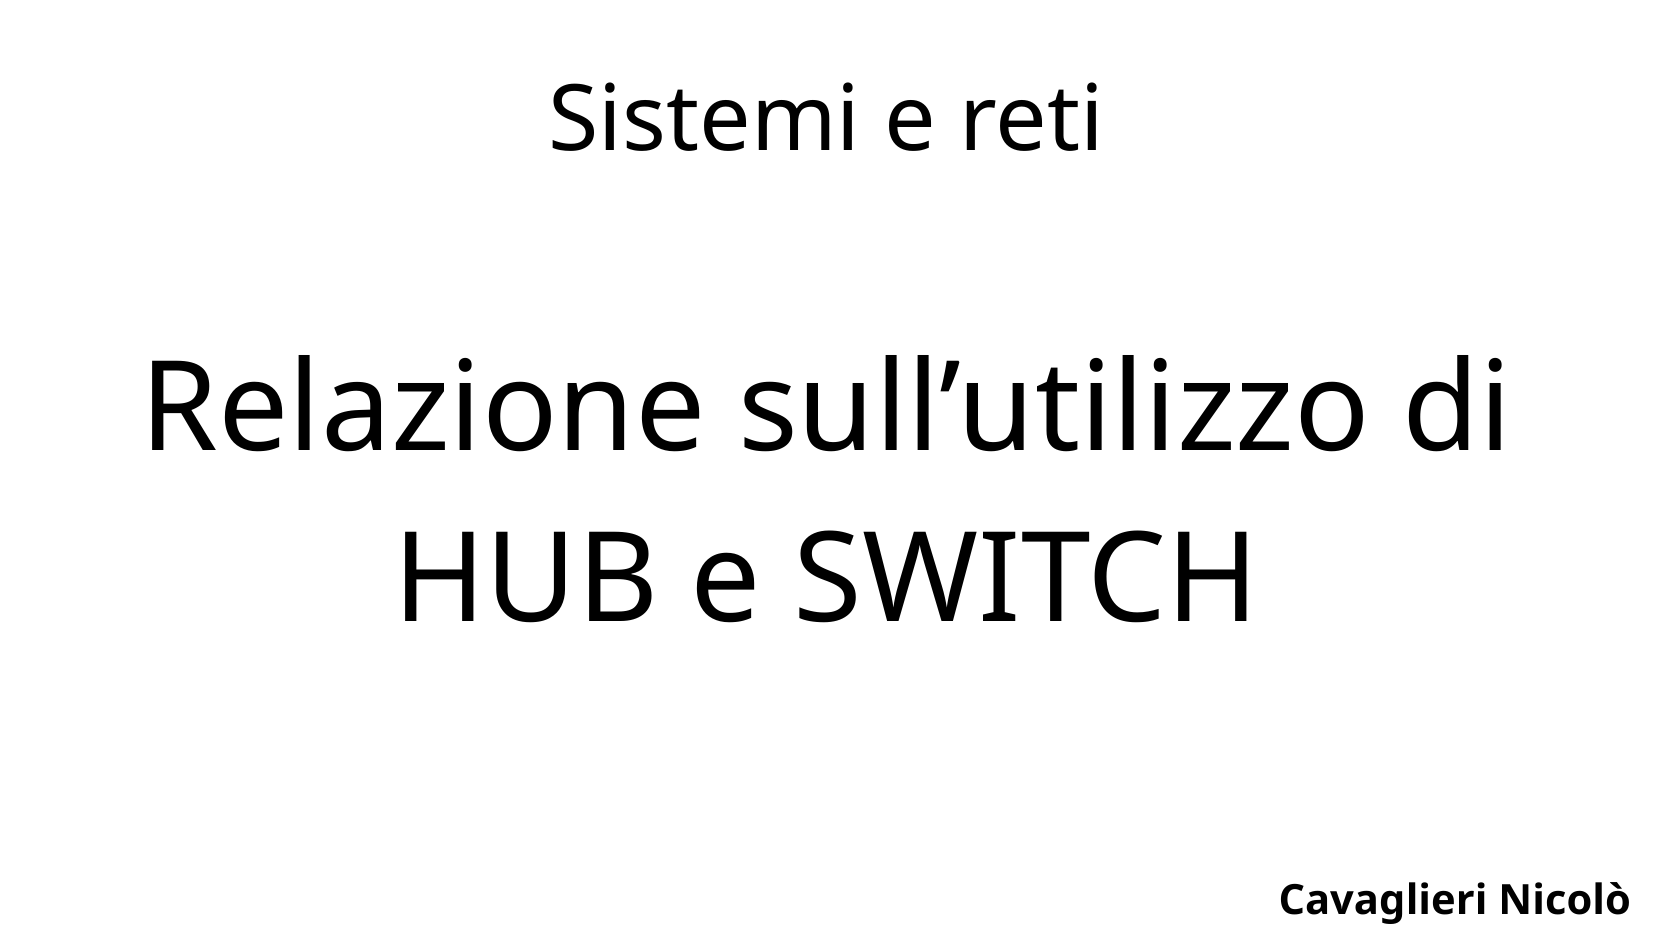

# Sistemi e reti
Relazione sull’utilizzo di HUB e SWITCH
Cavaglieri Nicolò